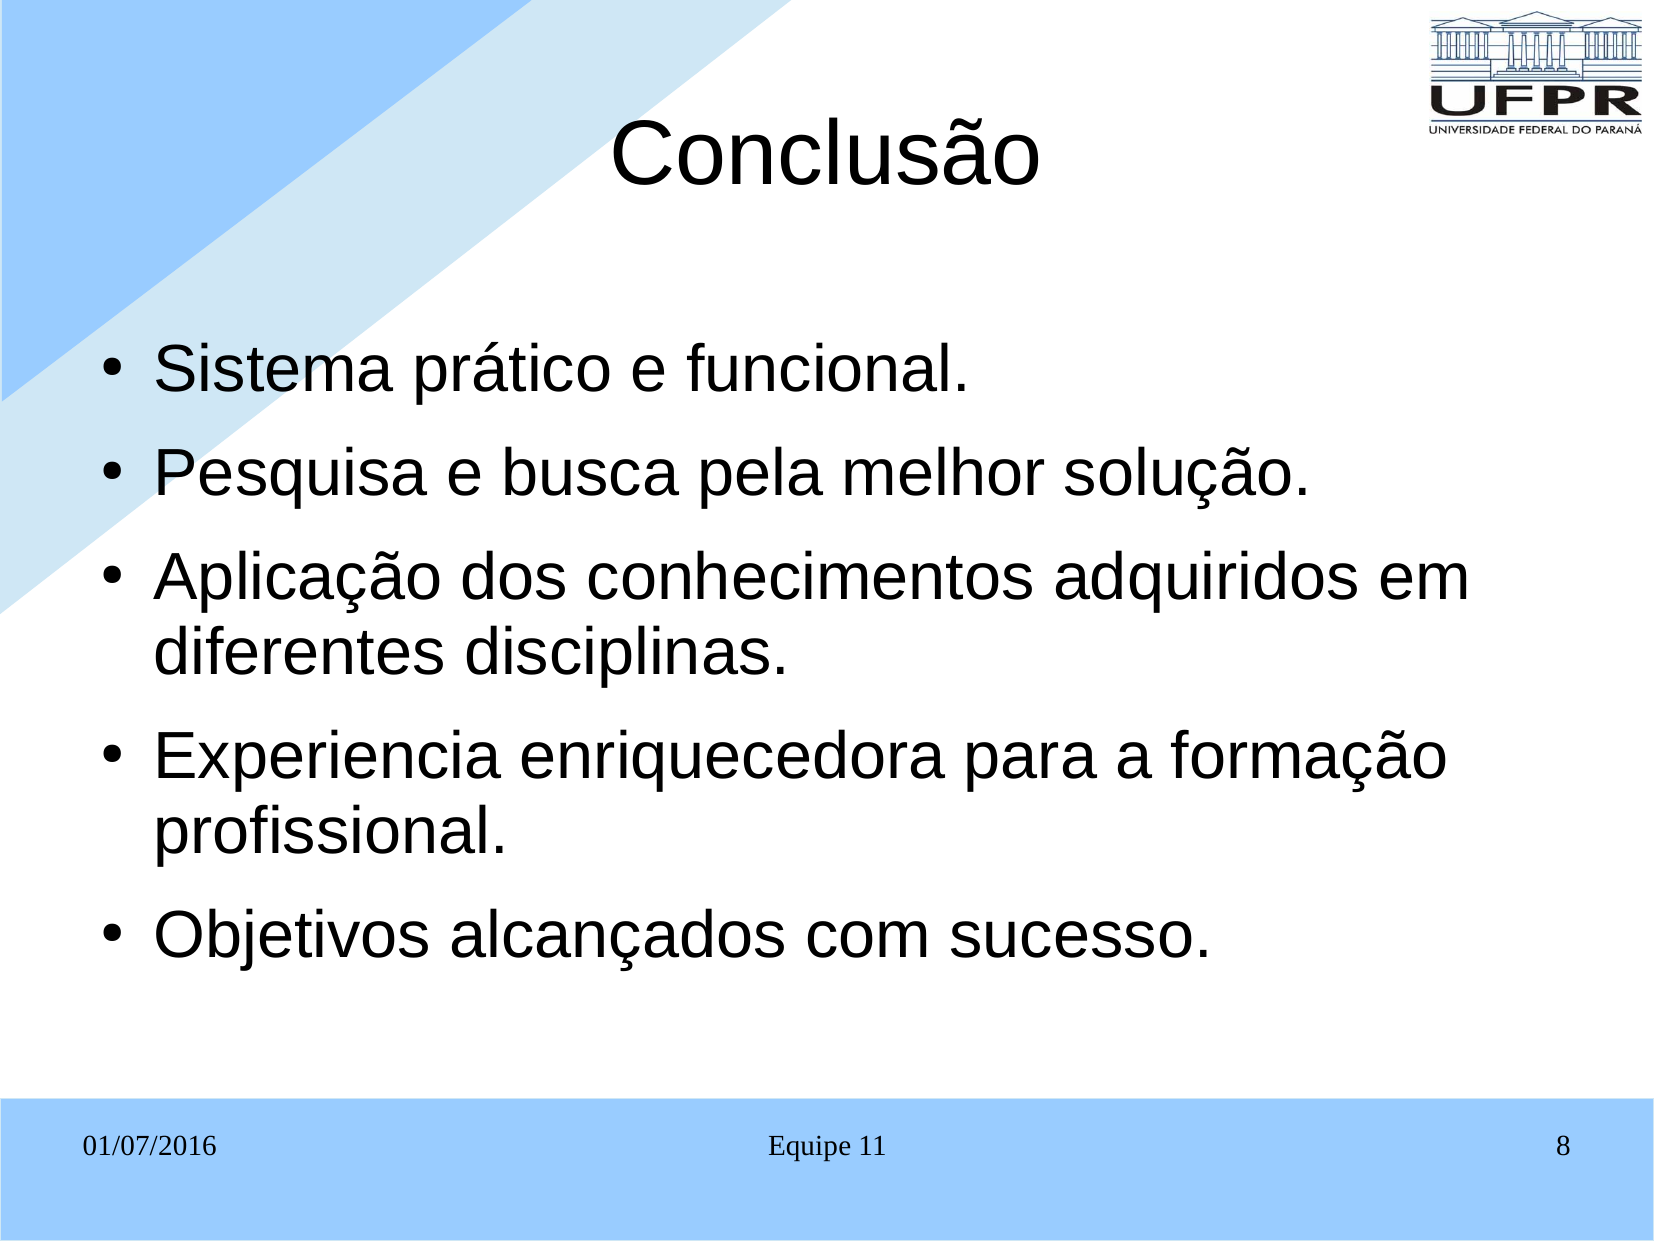

# Conclusão
Sistema prático e funcional.
Pesquisa e busca pela melhor solução.
Aplicação dos conhecimentos adquiridos em diferentes disciplinas.
Experiencia enriquecedora para a formação profissional.
Objetivos alcançados com sucesso.
8